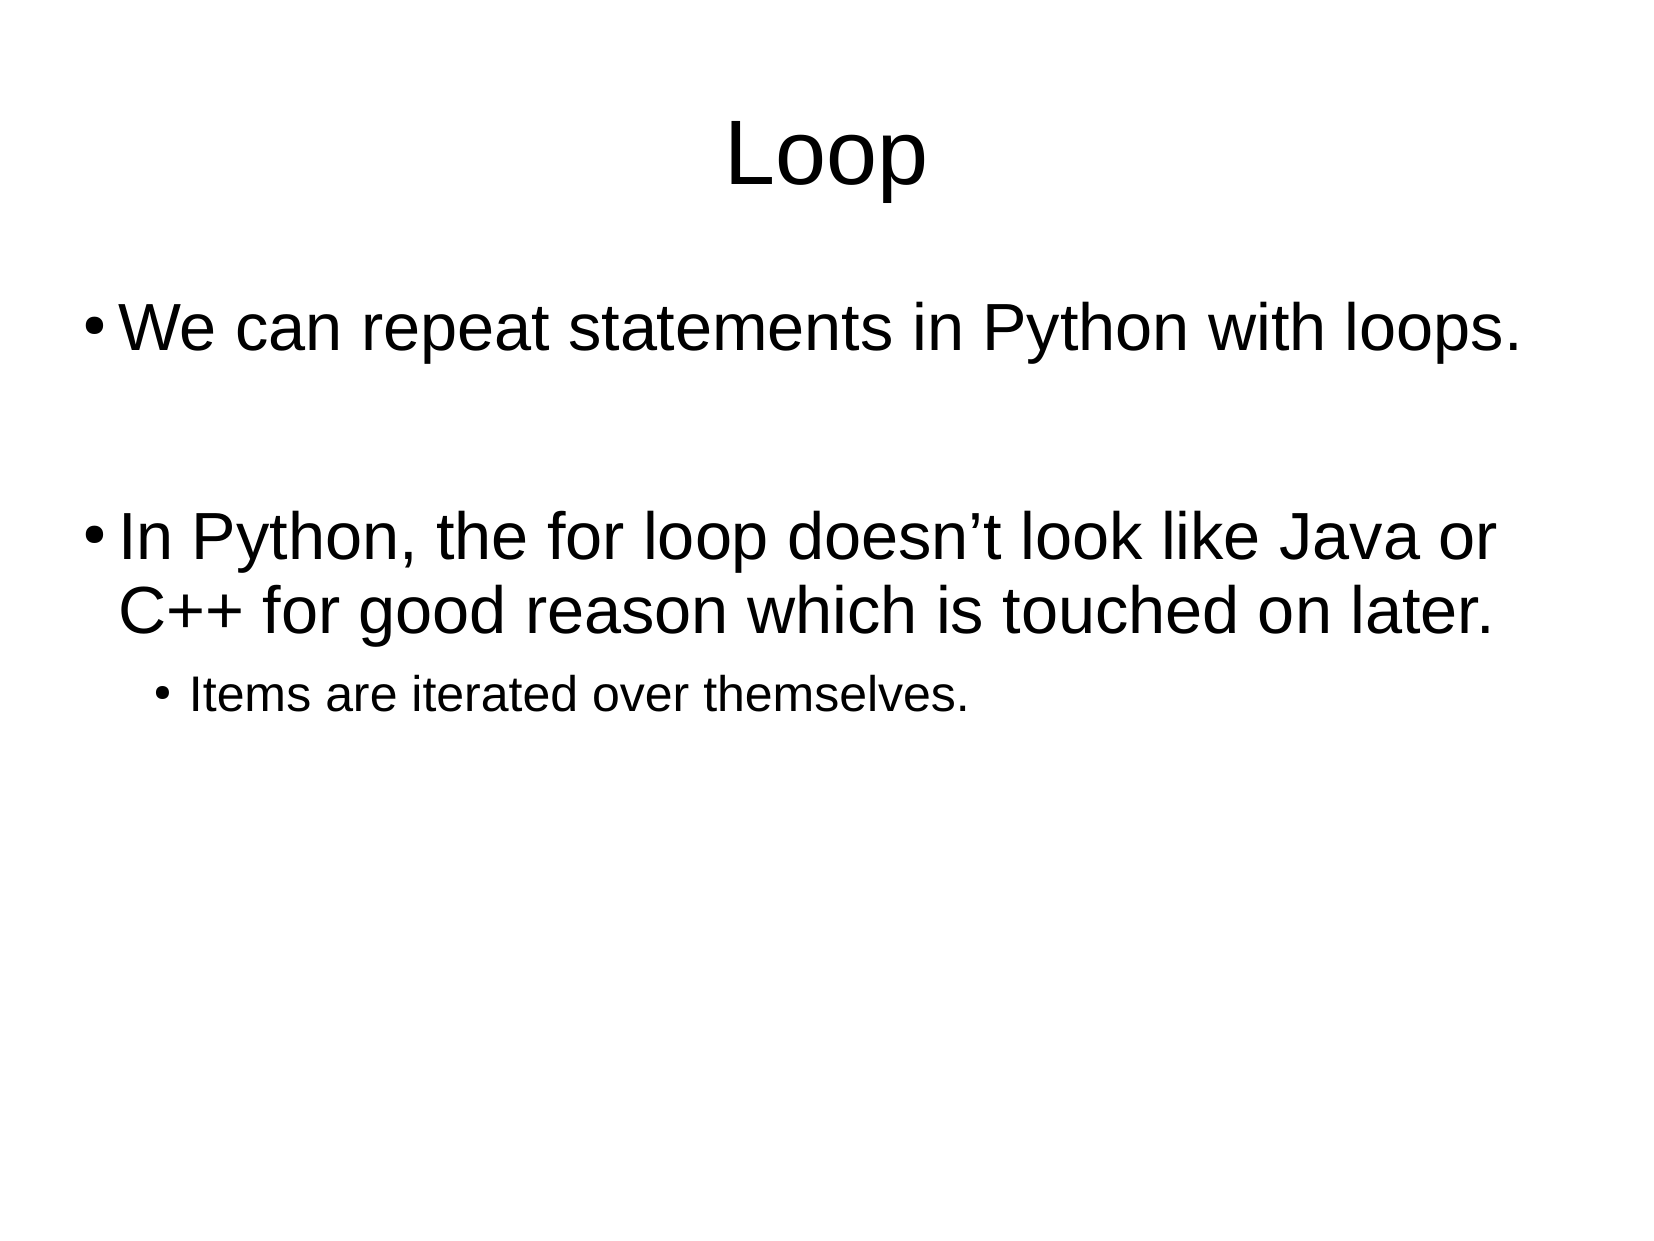

# Loop
We can repeat statements in Python with loops.
In Python, the for loop doesn’t look like Java or C++ for good reason which is touched on later.
Items are iterated over themselves.